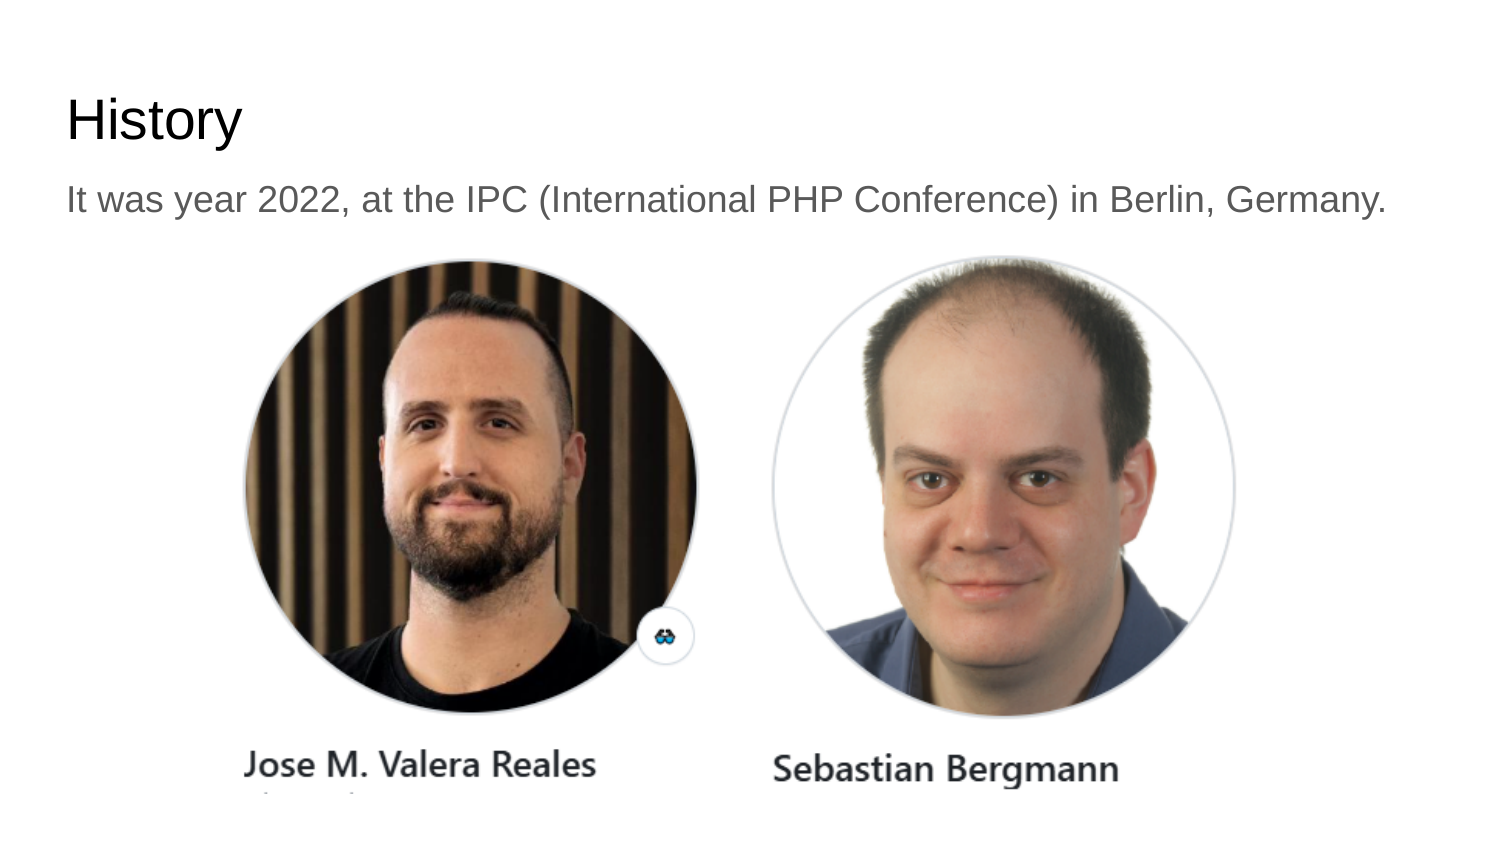

# History
It was year 2022, at the IPC (International PHP Conference) in Berlin, Germany.